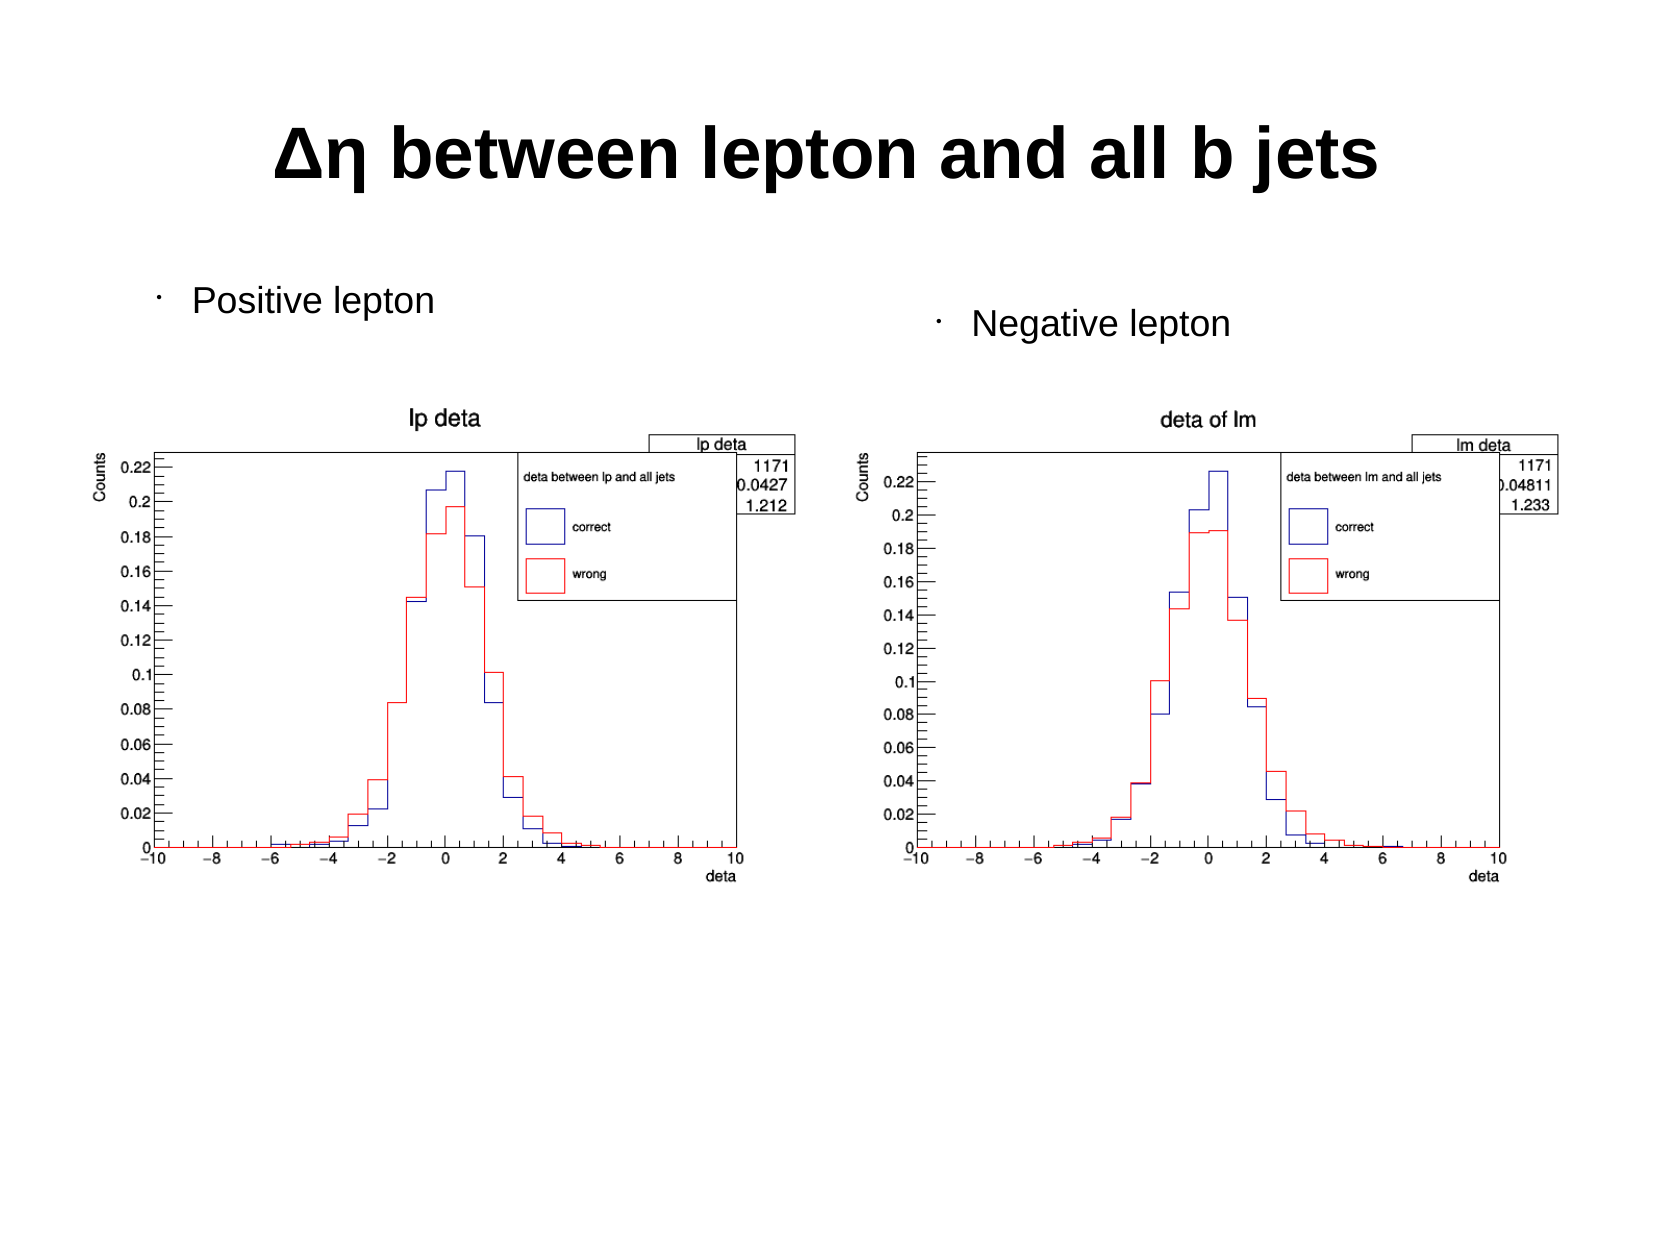

# Δη between lepton and all b jets
Positive lepton
Negative lepton